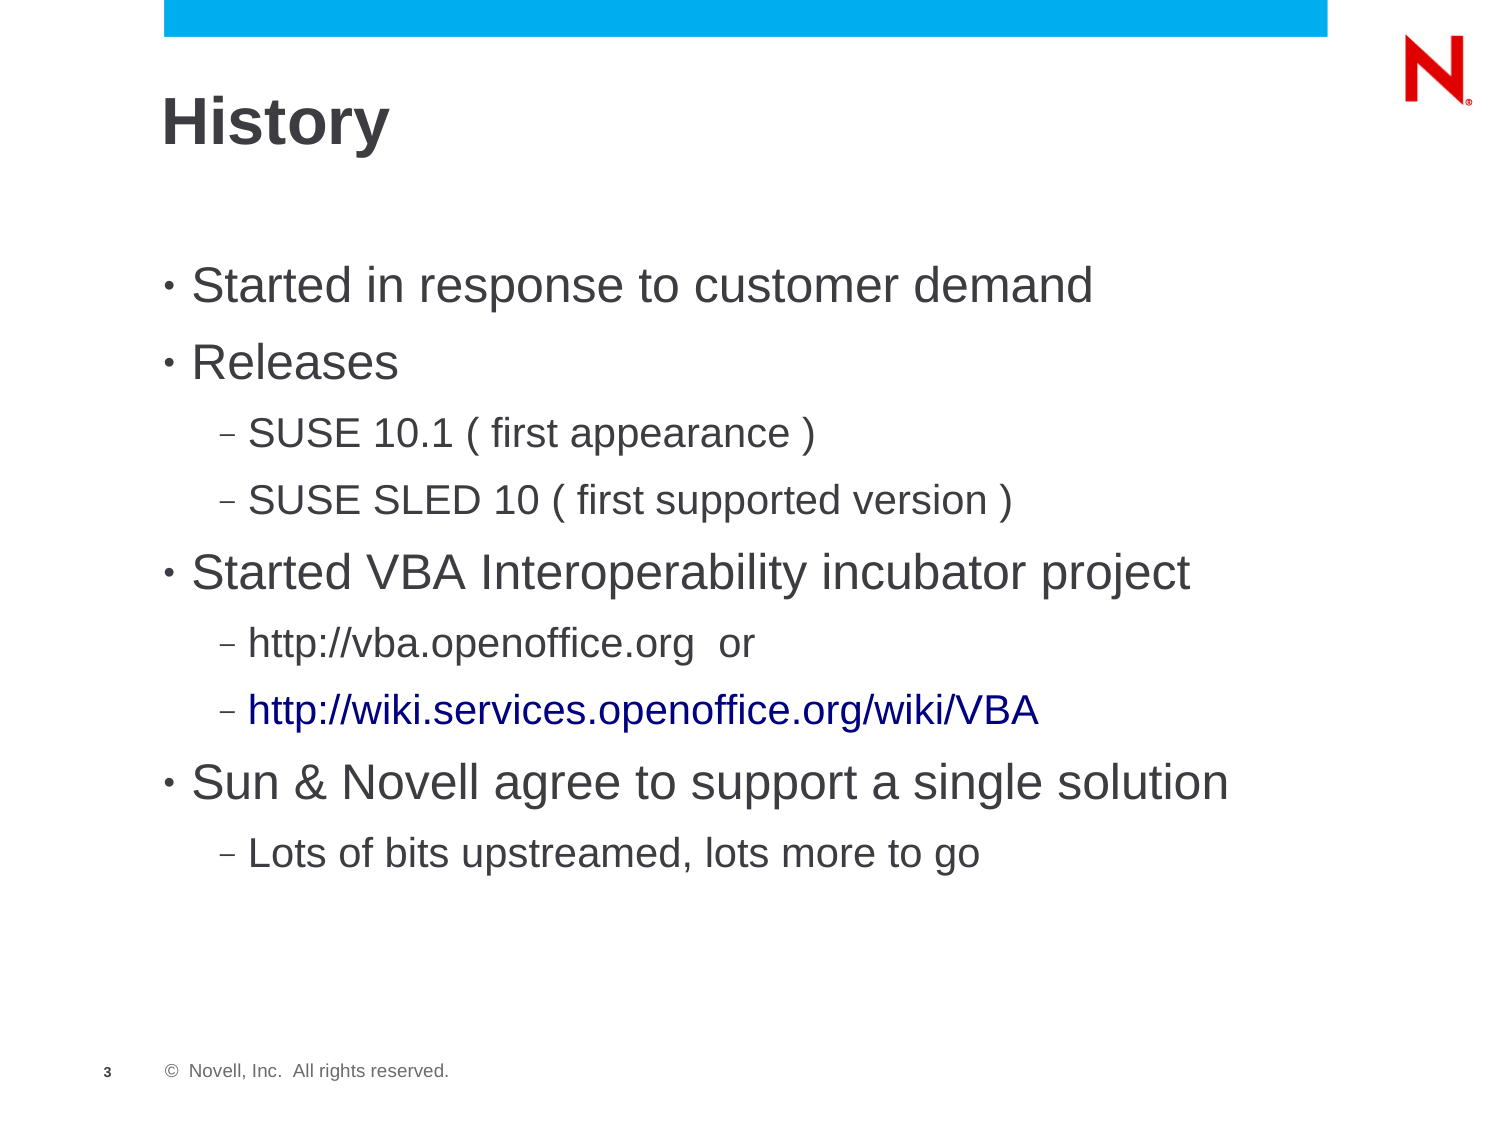

# History
Started in response to customer demand
Releases
SUSE 10.1 ( first appearance )
SUSE SLED 10 ( first supported version )
Started VBA Interoperability incubator project
http://vba.openoffice.org or
http://wiki.services.openoffice.org/wiki/VBA
Sun & Novell agree to support a single solution
Lots of bits upstreamed, lots more to go